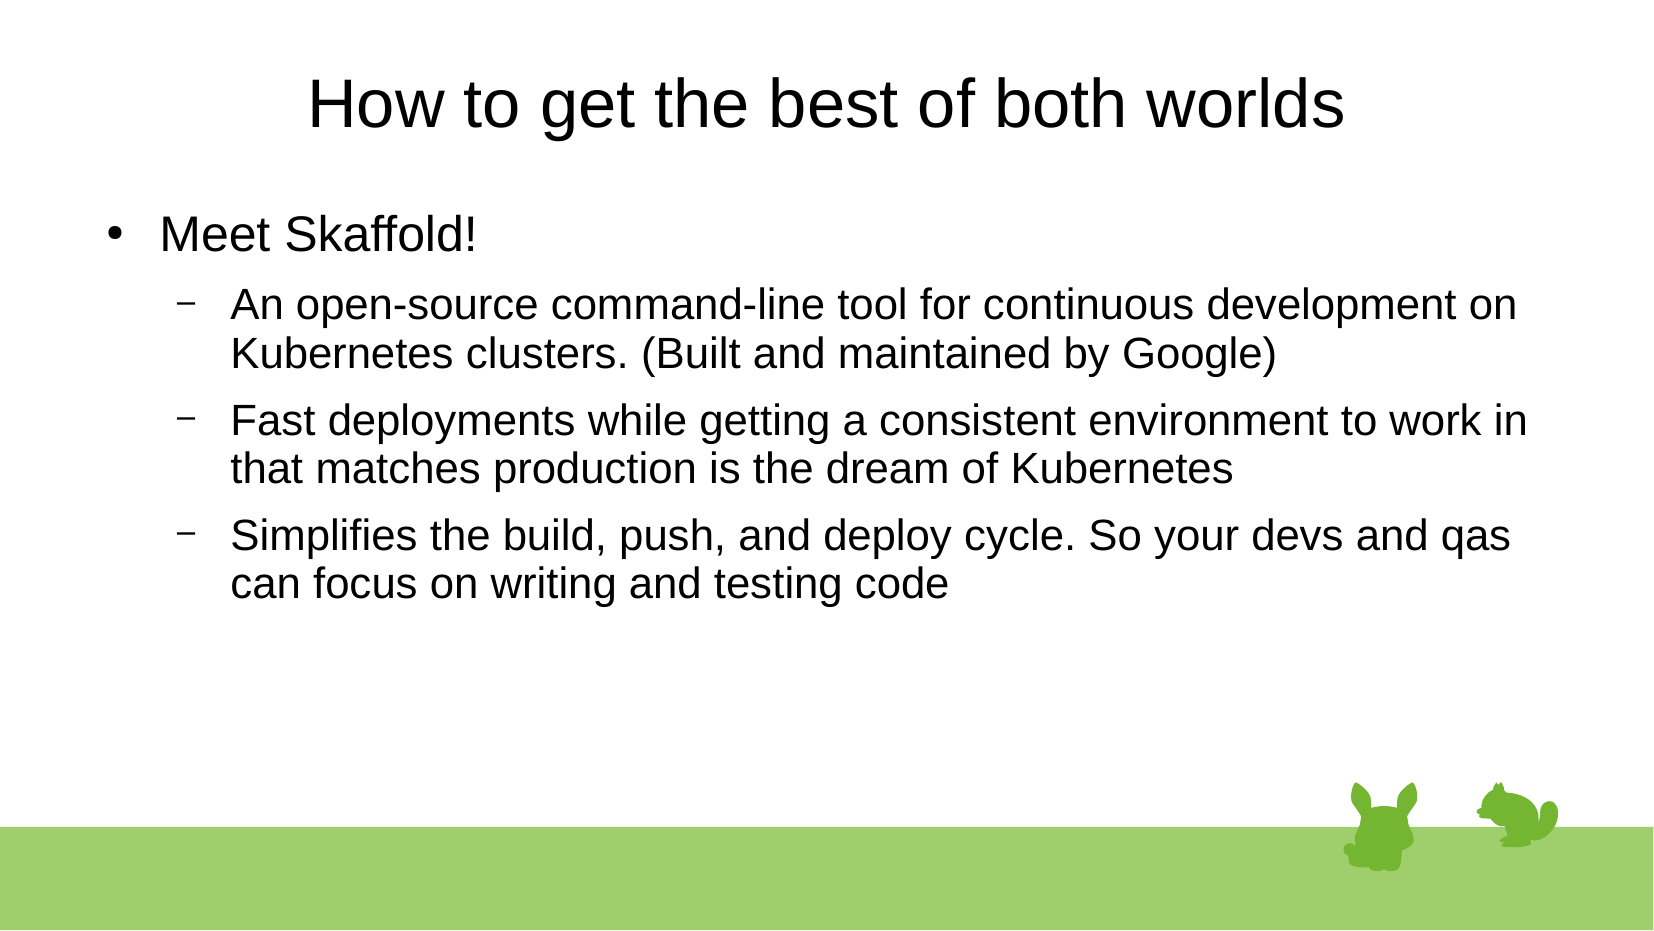

# How to get the best of both worlds
Meet Skaffold!
An open-source command-line tool for continuous development on Kubernetes clusters. (Built and maintained by Google)
Fast deployments while getting a consistent environment to work in that matches production is the dream of Kubernetes
Simplifies the build, push, and deploy cycle. So your devs and qas can focus on writing and testing code